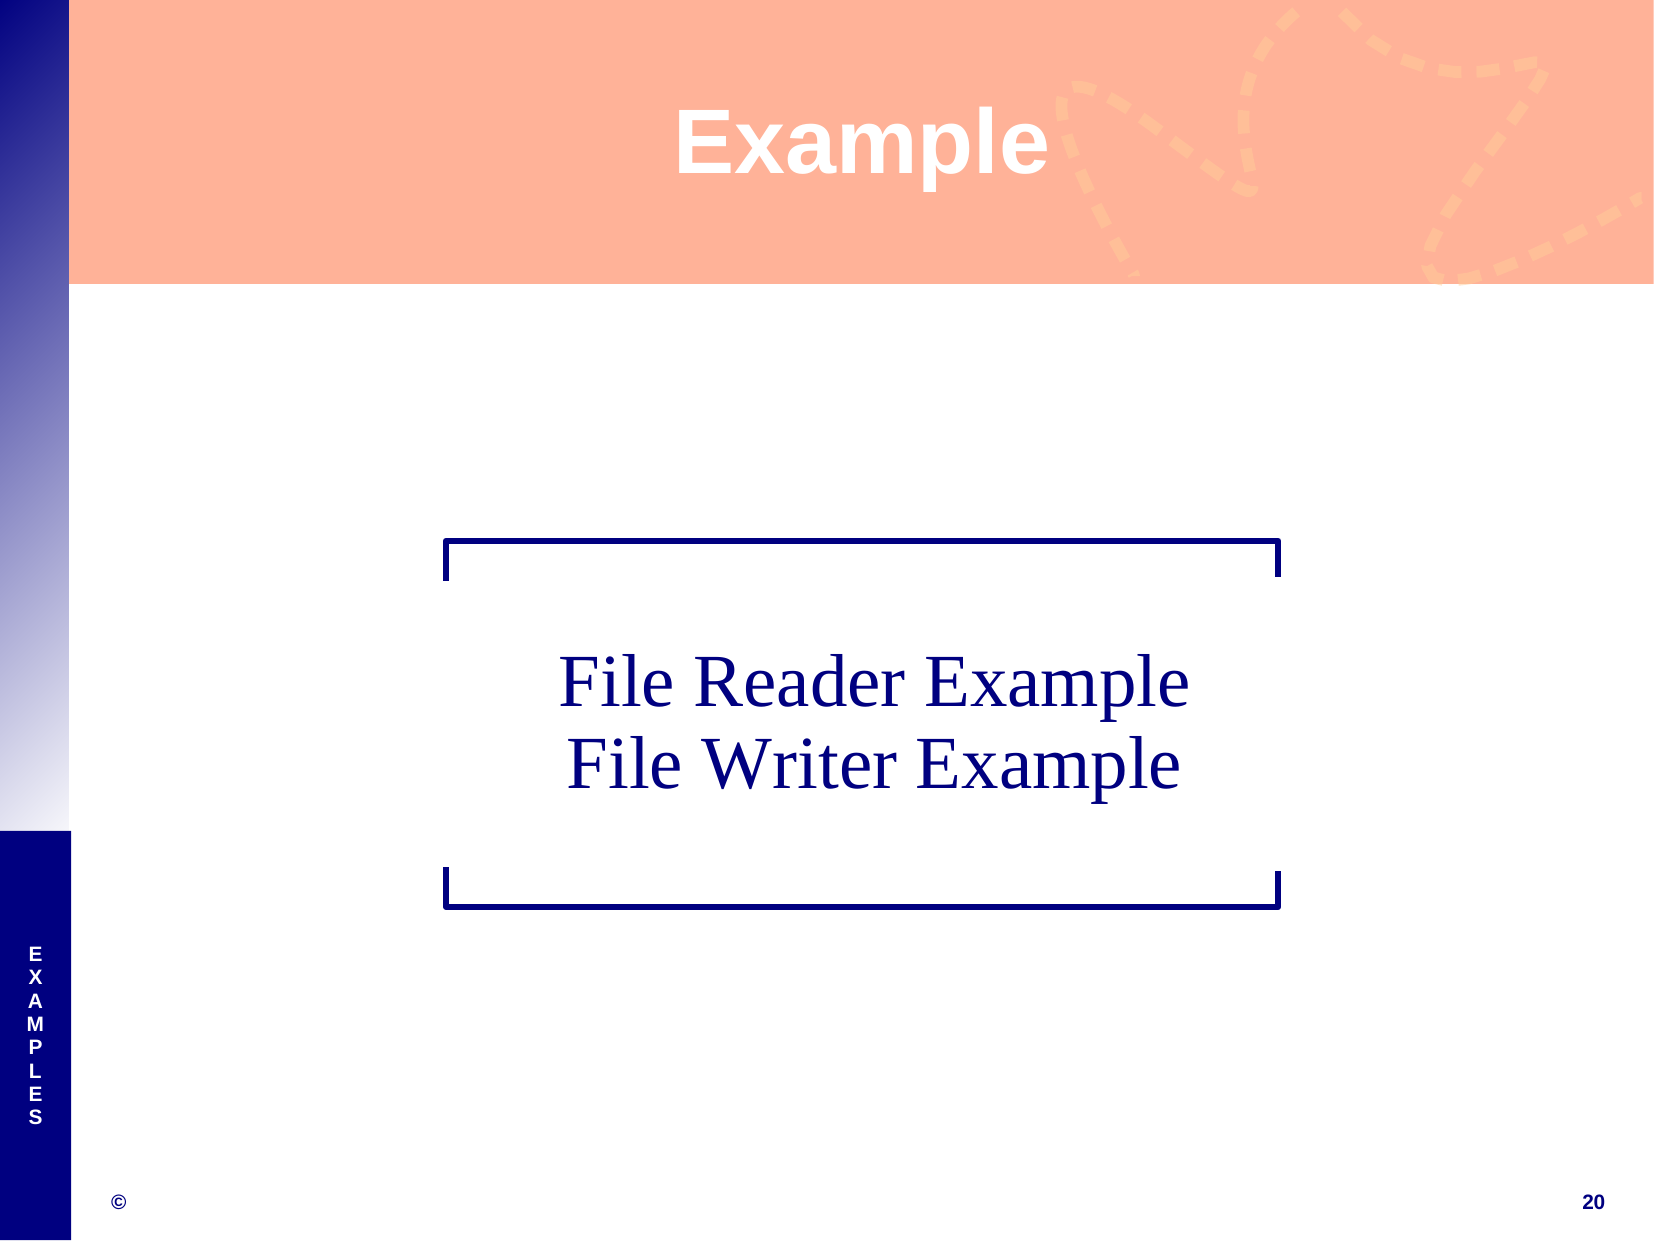

# Example
File Reader Example
File Writer Example
E
X
A
M
P
L
E
S